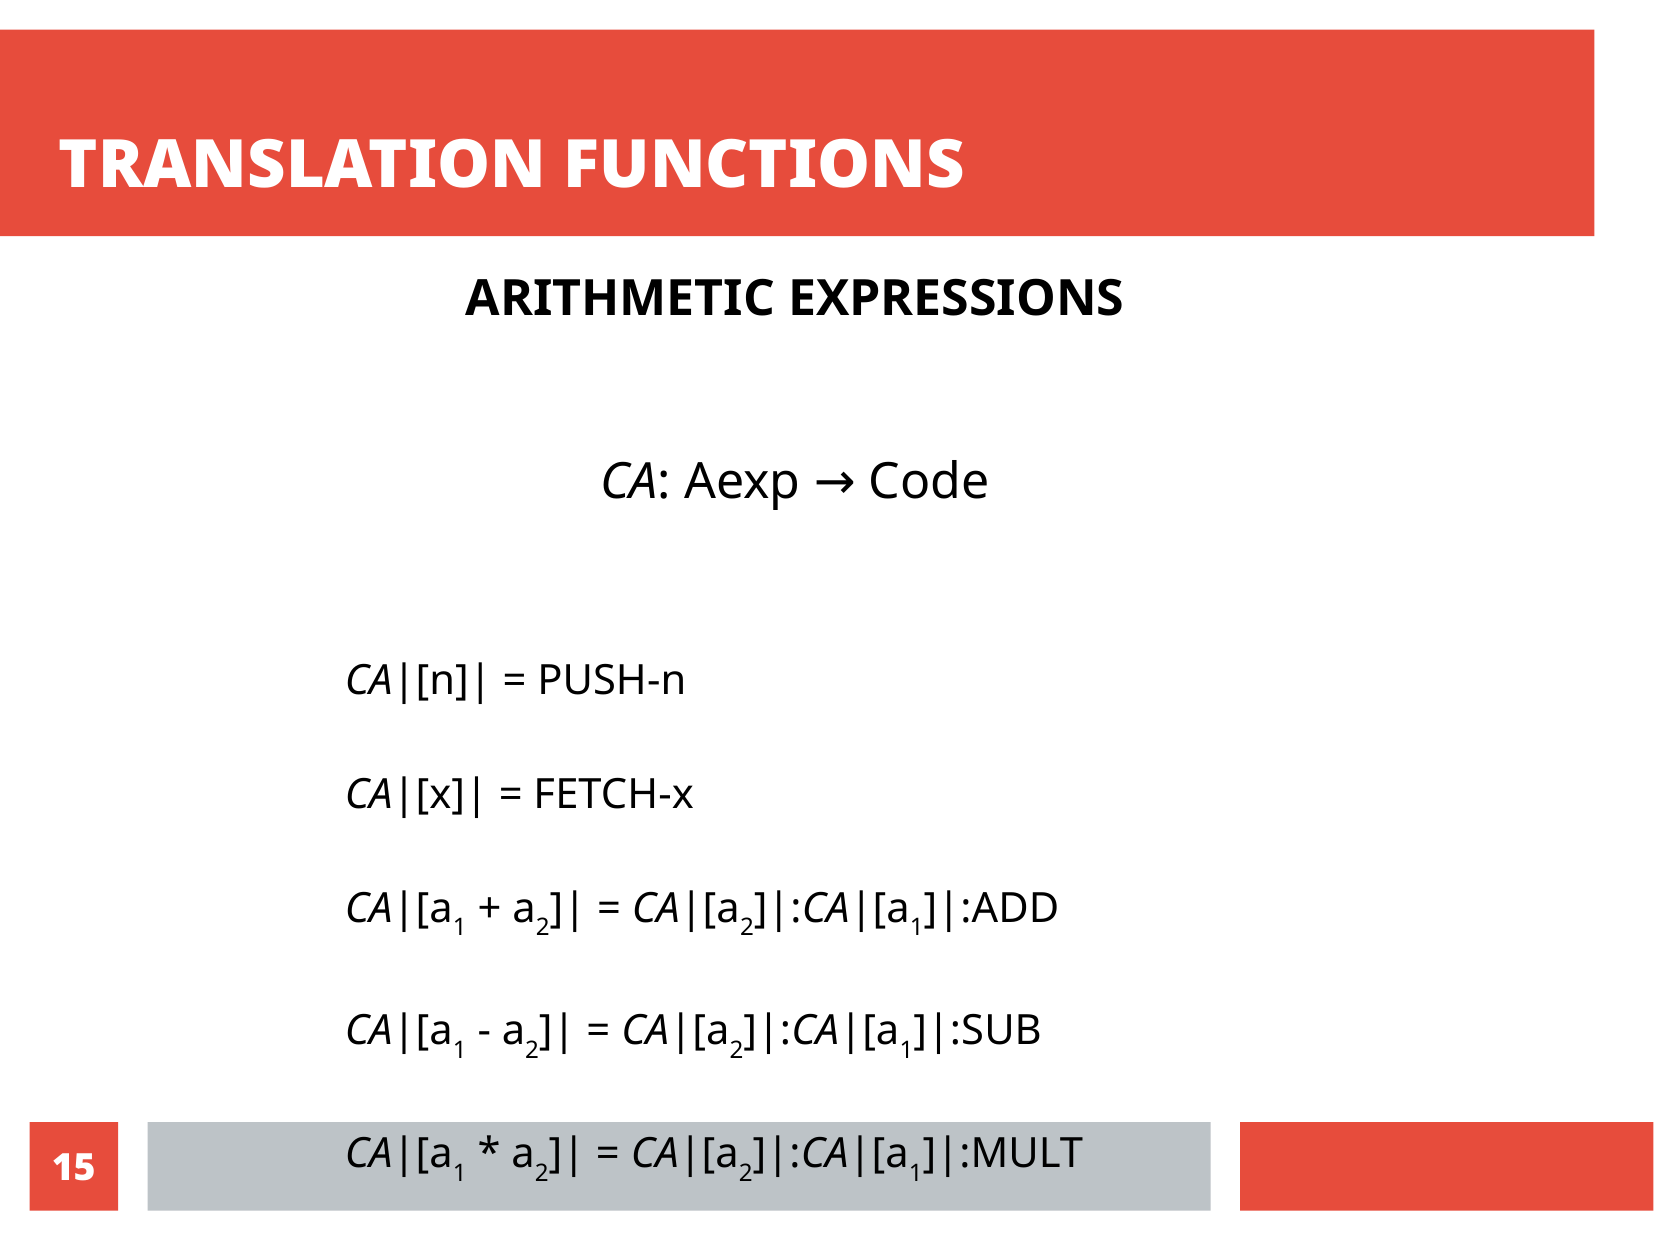

# TRANSLATION FUNCTIONS
ARITHMETIC EXPRESSIONS
CA: Aexp → Code
				CA|[n]| = PUSH-n
				CA|[x]| = FETCH-x
				CA|[a1 + a2]| = CA|[a2]|:CA|[a1]|:ADD
				CA|[a1 - a2]| = CA|[a2]|:CA|[a1]|:SUB
				CA|[a1 * a2]| = CA|[a2]|:CA|[a1]|:MULT
15